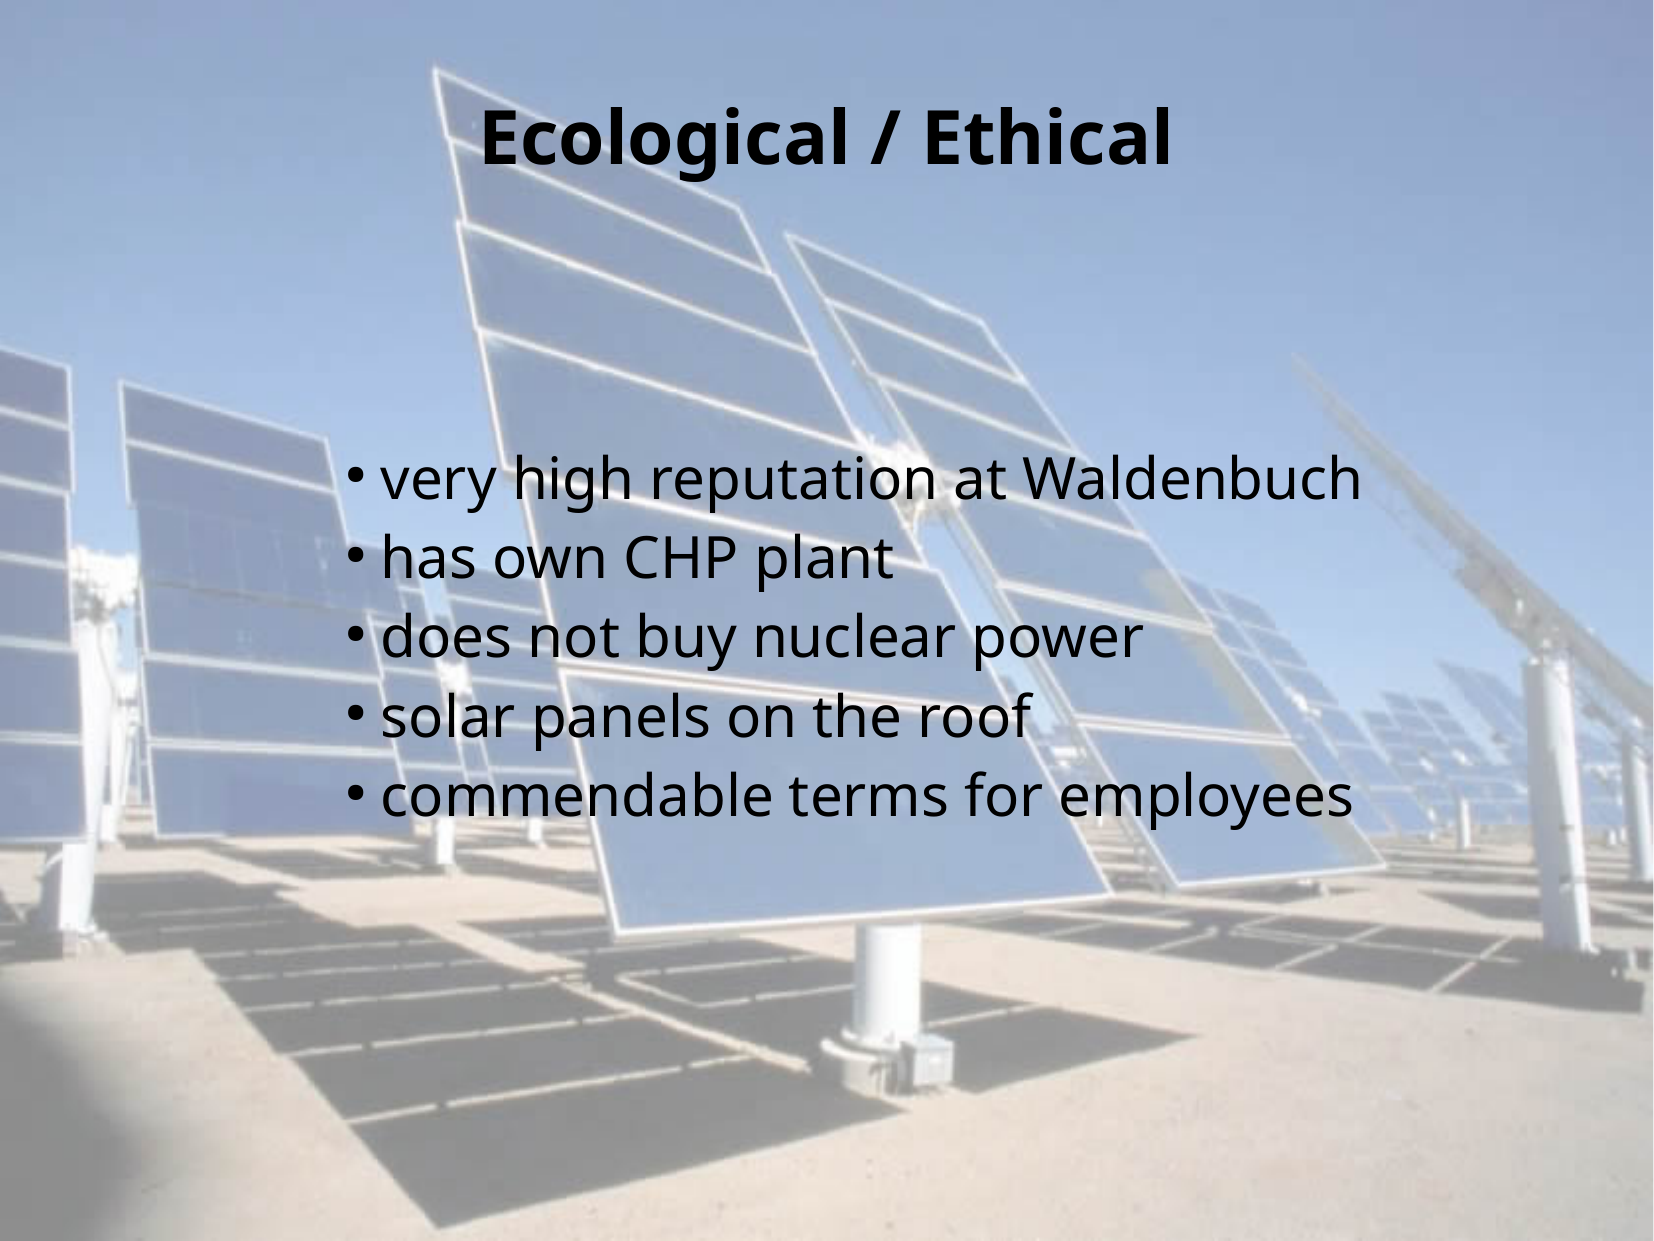

Ecological / Ethical
very high reputation at Waldenbuch
has own CHP plant
does not buy nuclear power
solar panels on the roof
commendable terms for employees